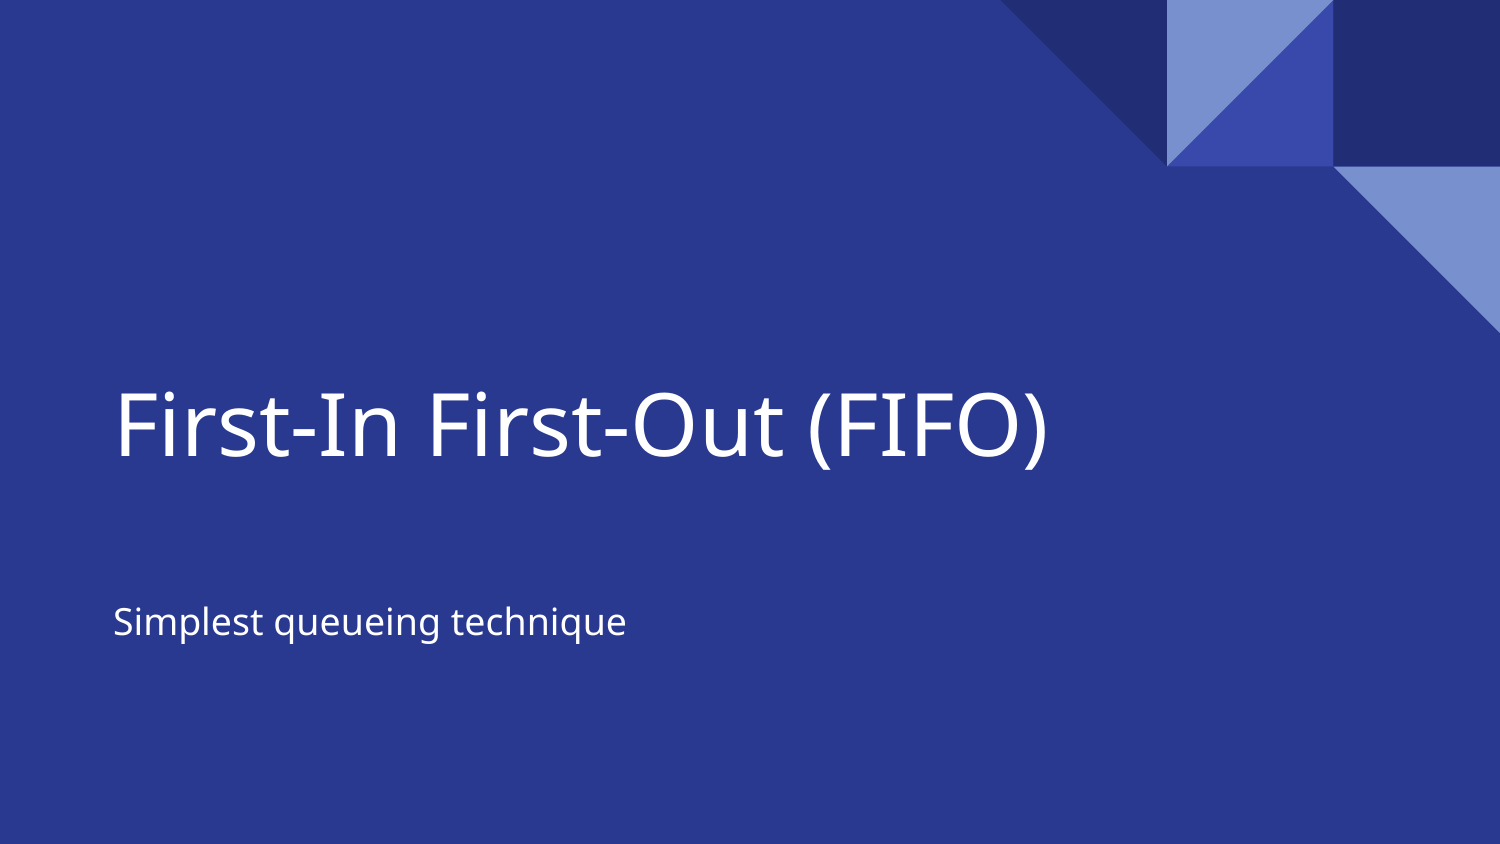

# First-In First-Out (FIFO)
Simplest queueing technique